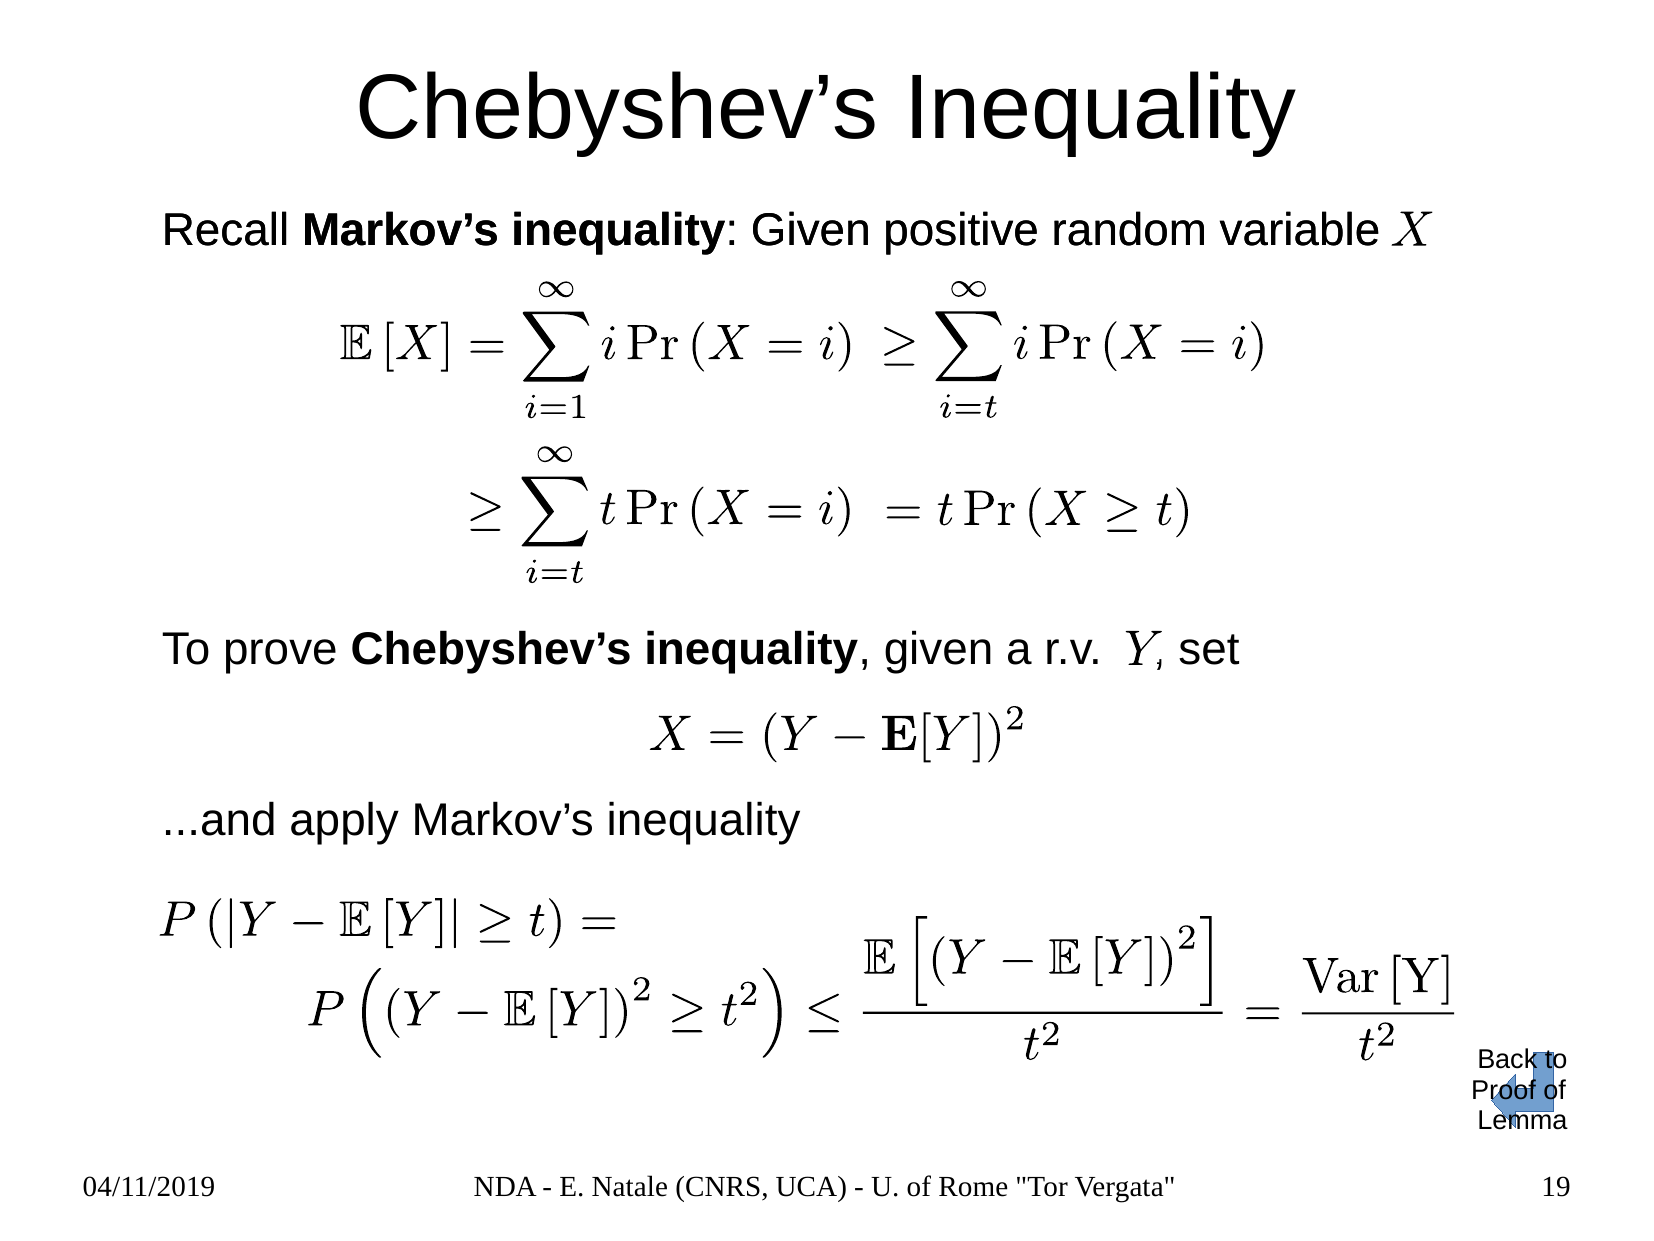

# Chebyshev’s Inequality
Recall Markov’s inequality: Given positive random variable
Recall Markov’s inequality: Given positive random variable
To prove Chebyshev’s inequality, given a r.v. , set
...and apply Markov’s inequality
Back to
Proof of
Lemma
04/11/2019
NDA - E. Natale (CNRS, UCA) - U. of Rome "Tor Vergata"
19